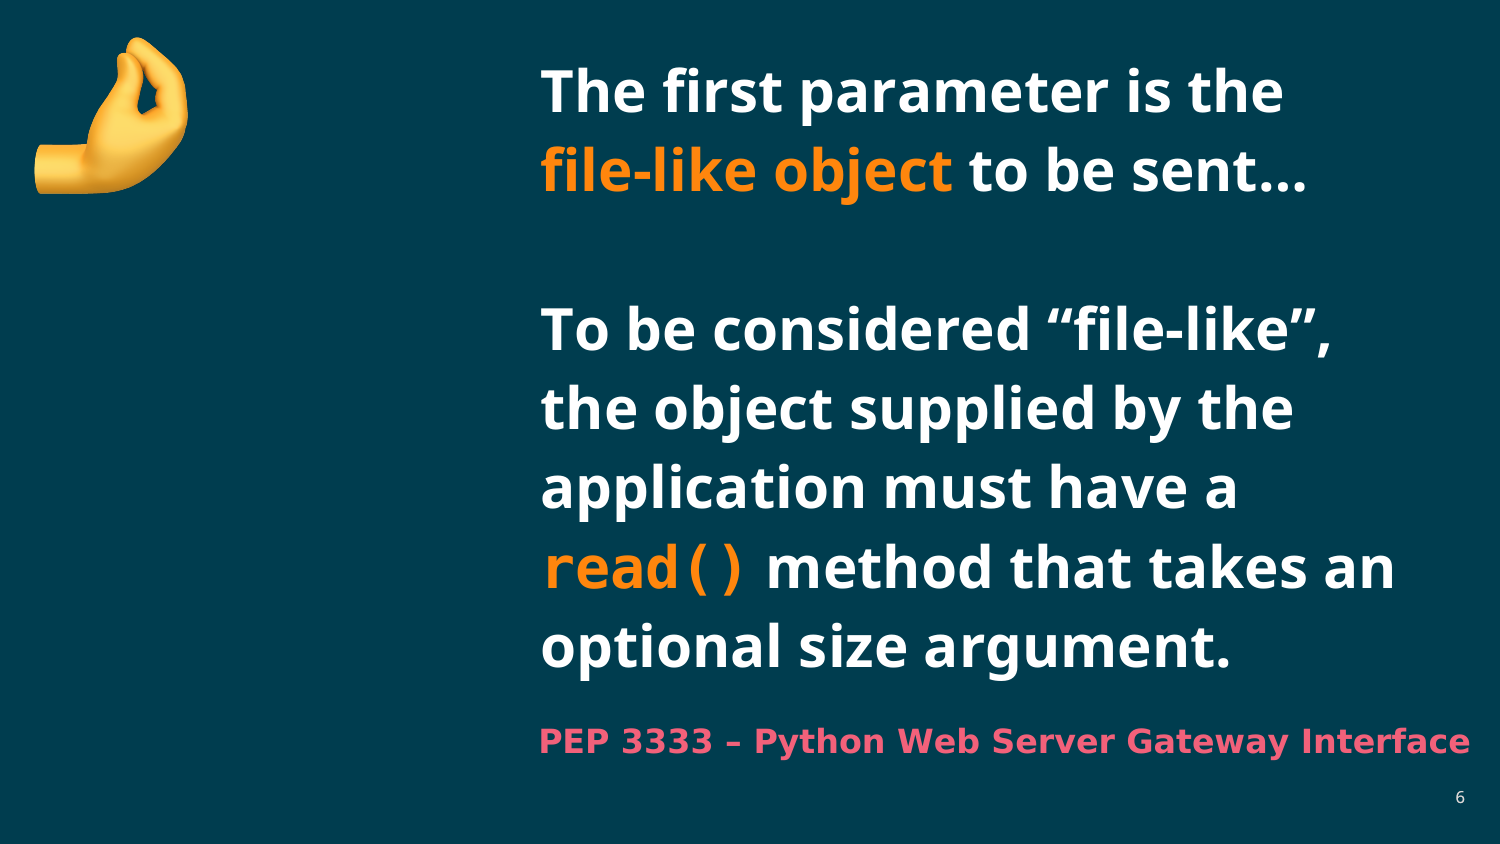

The first parameter is the
file-like object to be sent…
To be considered “file-like”,
the object supplied by the
application must have a
read() method that takes an
optional size argument.
PEP 3333 – Python Web Server Gateway Interface
6
6